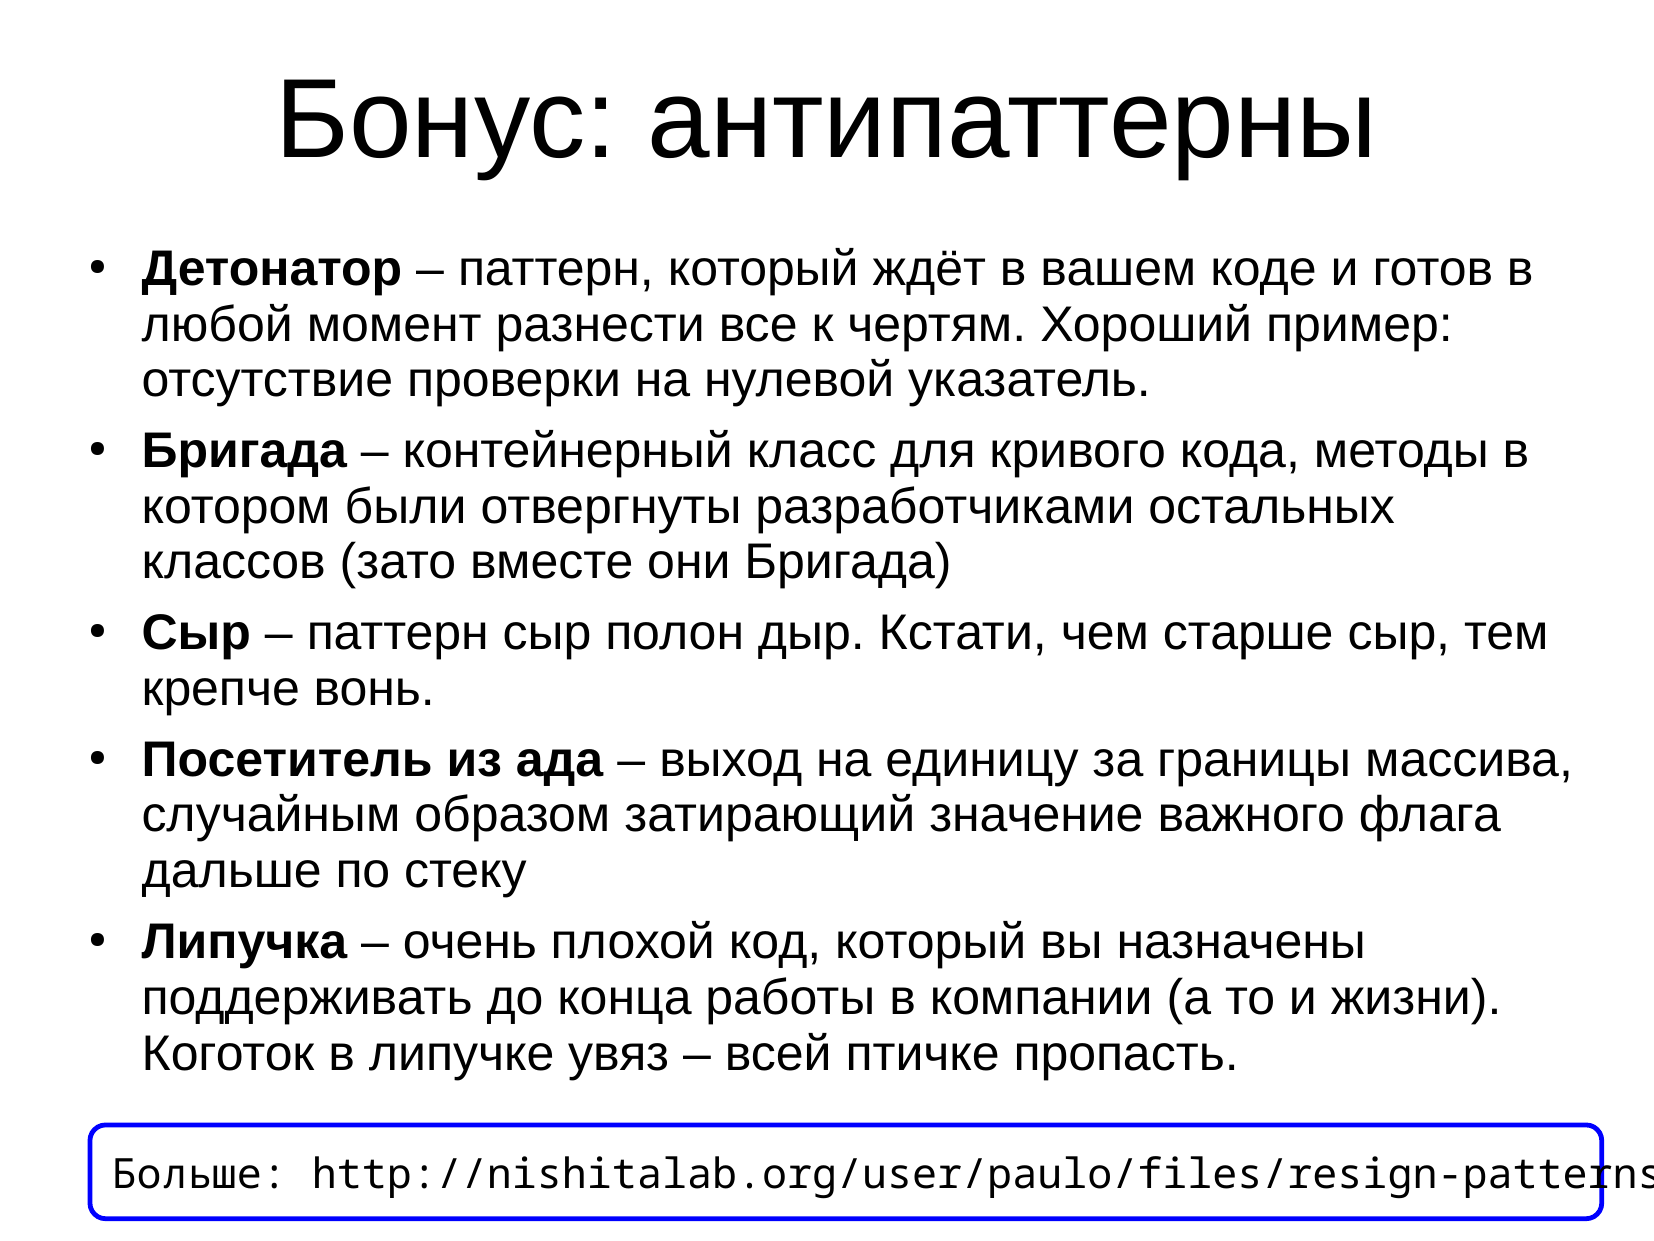

# Бонус: антипаттерны
Детонатор – паттерн, который ждёт в вашем коде и готов в любой момент разнести все к чертям. Хороший пример: отсутствие проверки на нулевой указатель.
Бригада – контейнерный класс для кривого кода, методы в котором были отвергнуты разработчиками остальных классов (зато вместе они Бригада)
Сыр – паттерн сыр полон дыр. Кстати, чем старше сыр, тем крепче вонь.
Посетитель из ада – выход на единицу за границы массива, случайным образом затирающий значение важного флага дальше по стеку
Липучка – очень плохой код, который вы назначены поддерживать до конца работы в компании (а то и жизни). Коготок в липучке увяз – всей птичке пропасть.
Больше: http://nishitalab.org/user/paulo/files/resign-patterns.txt